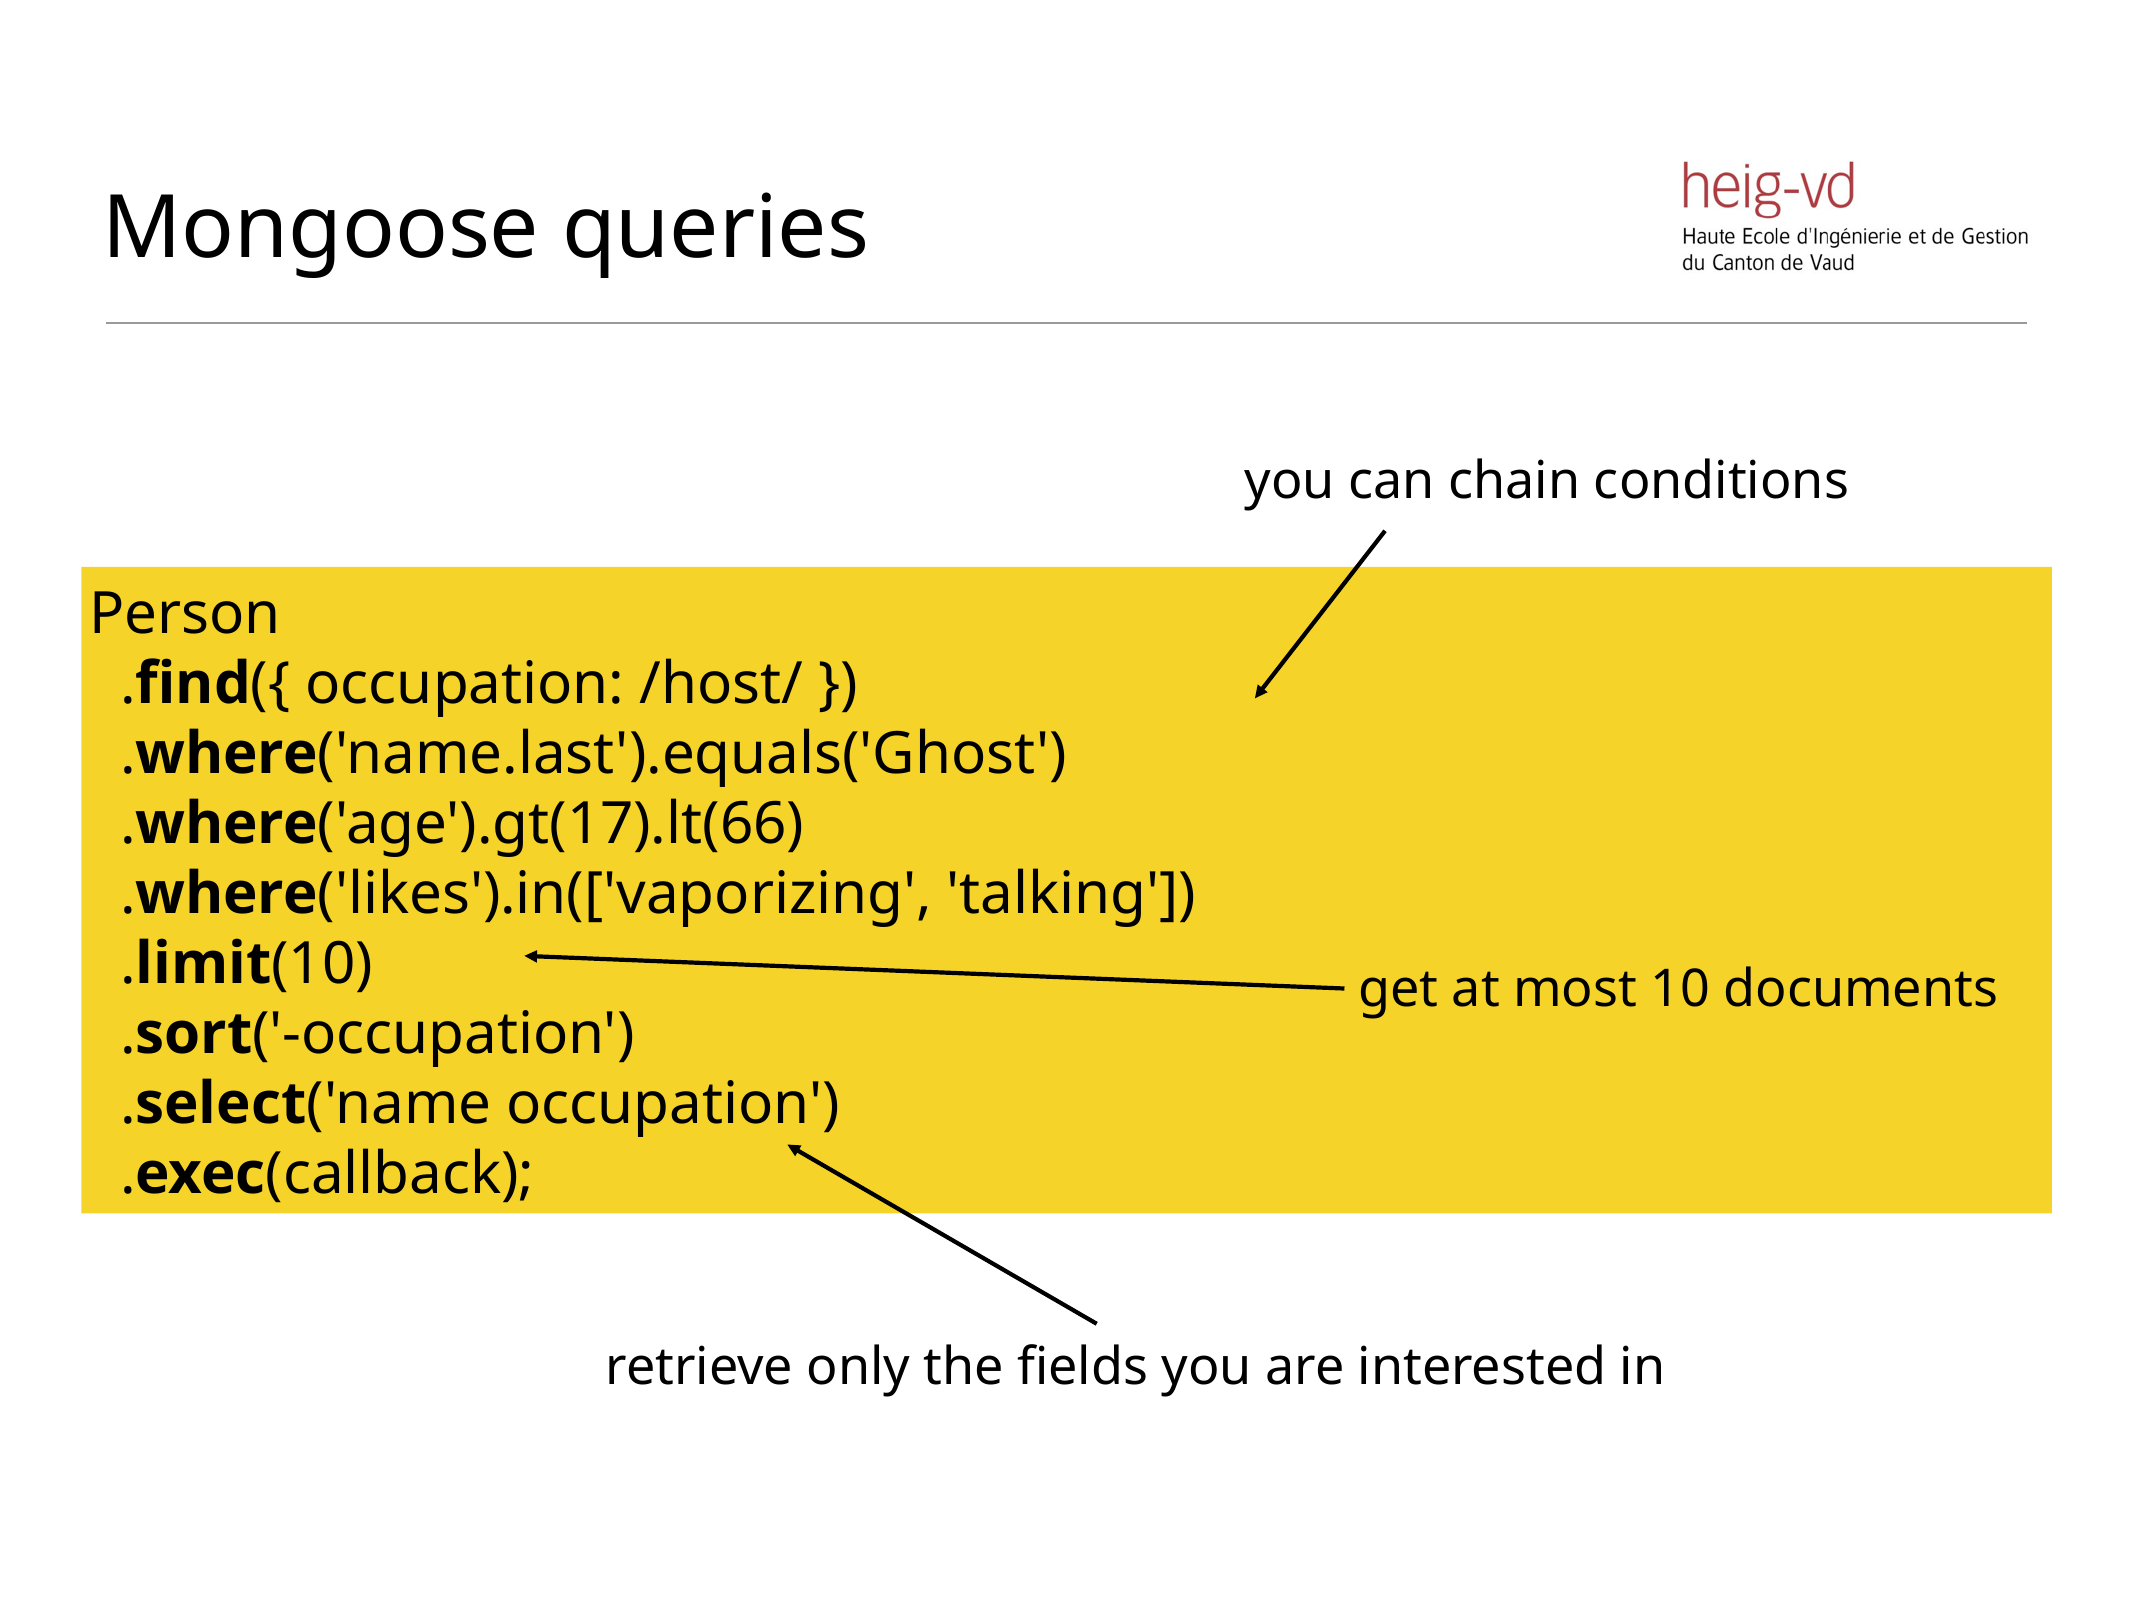

# Mongoose queries
you can chain conditions
Person
 .find({ occupation: /host/ })
 .where('name.last').equals('Ghost')
 .where('age').gt(17).lt(66)
 .where('likes').in(['vaporizing', 'talking'])
 .limit(10)
 .sort('-occupation')
 .select('name occupation')
 .exec(callback);
get at most 10 documents
retrieve only the fields you are interested in